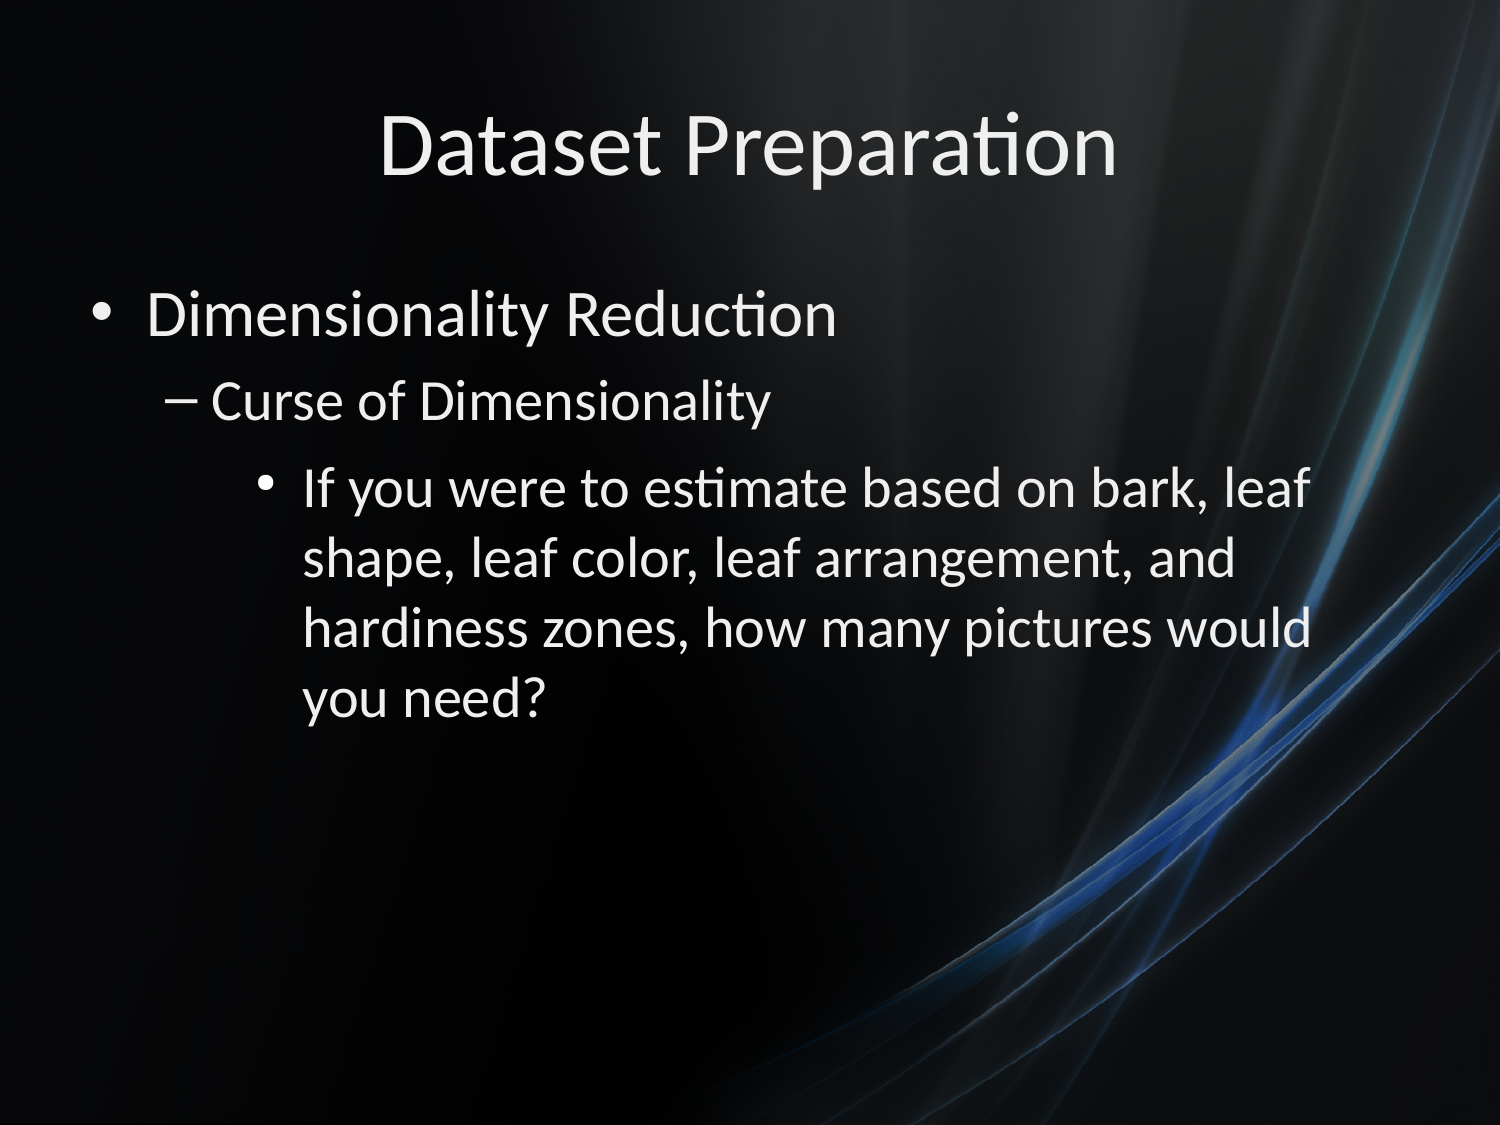

# Dataset Preparation
Dimensionality Reduction
Curse of Dimensionality
If you were to estimate based on bark, leaf shape, leaf color, leaf arrangement, and hardiness zones, how many pictures would you need?